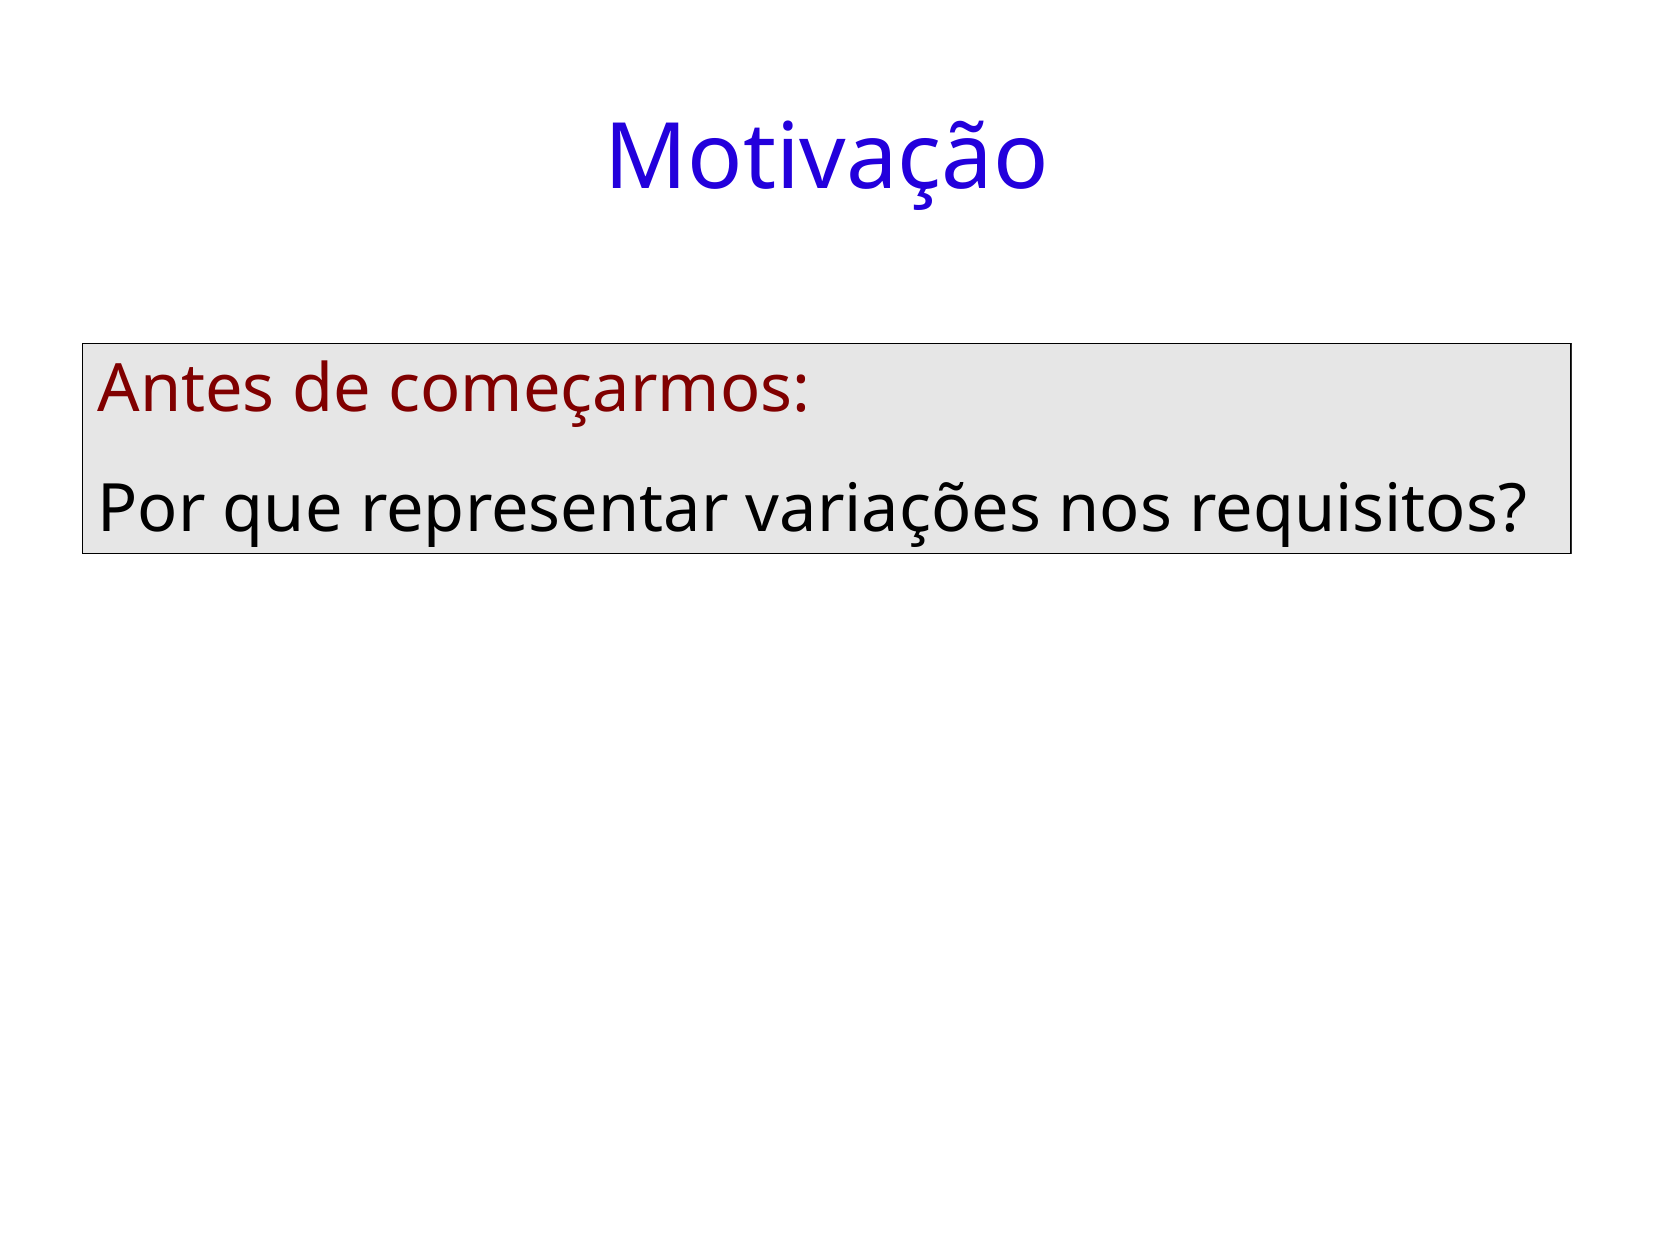

# Motivação
Antes de começarmos:
Por que representar variações nos requisitos?